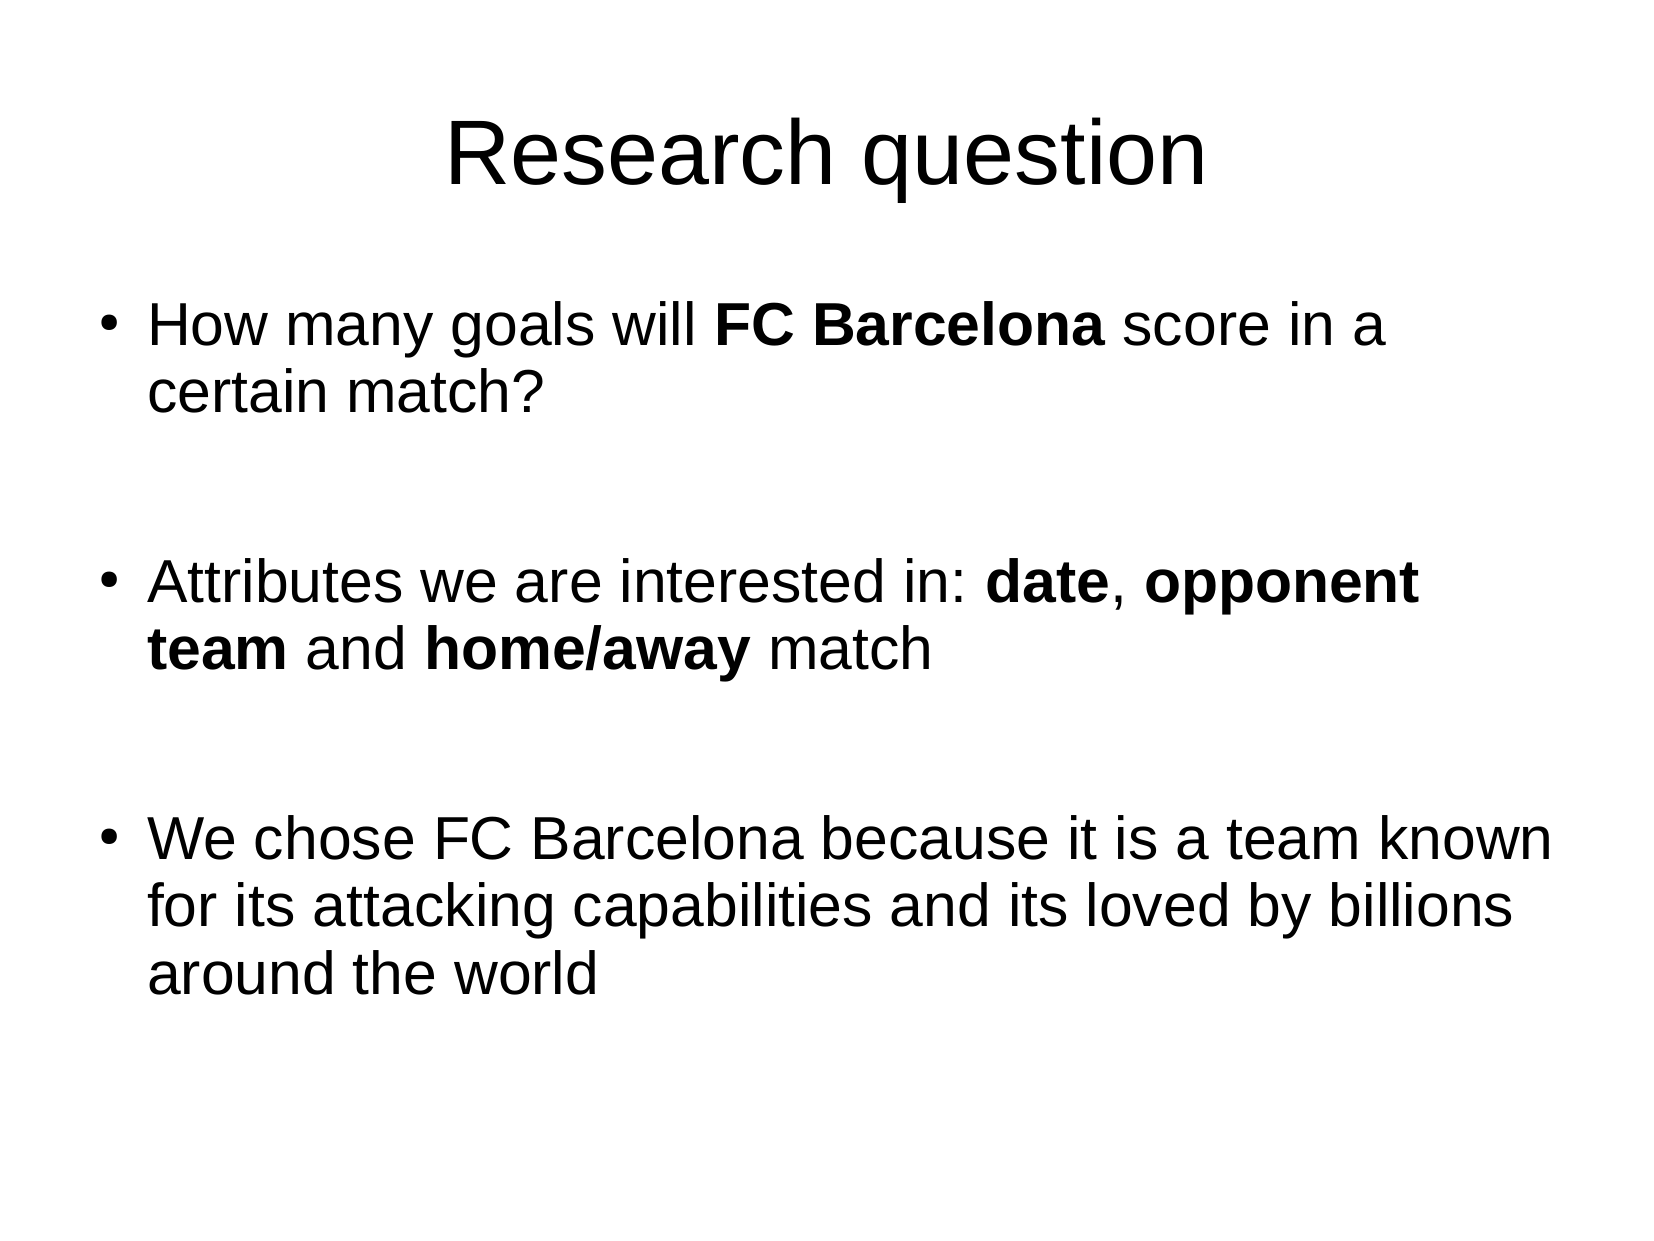

# Research question
How many goals will FC Barcelona score in a certain match?
Attributes we are interested in: date, opponent team and home/away match
We chose FC Barcelona because it is a team known for its attacking capabilities and its loved by billions around the world